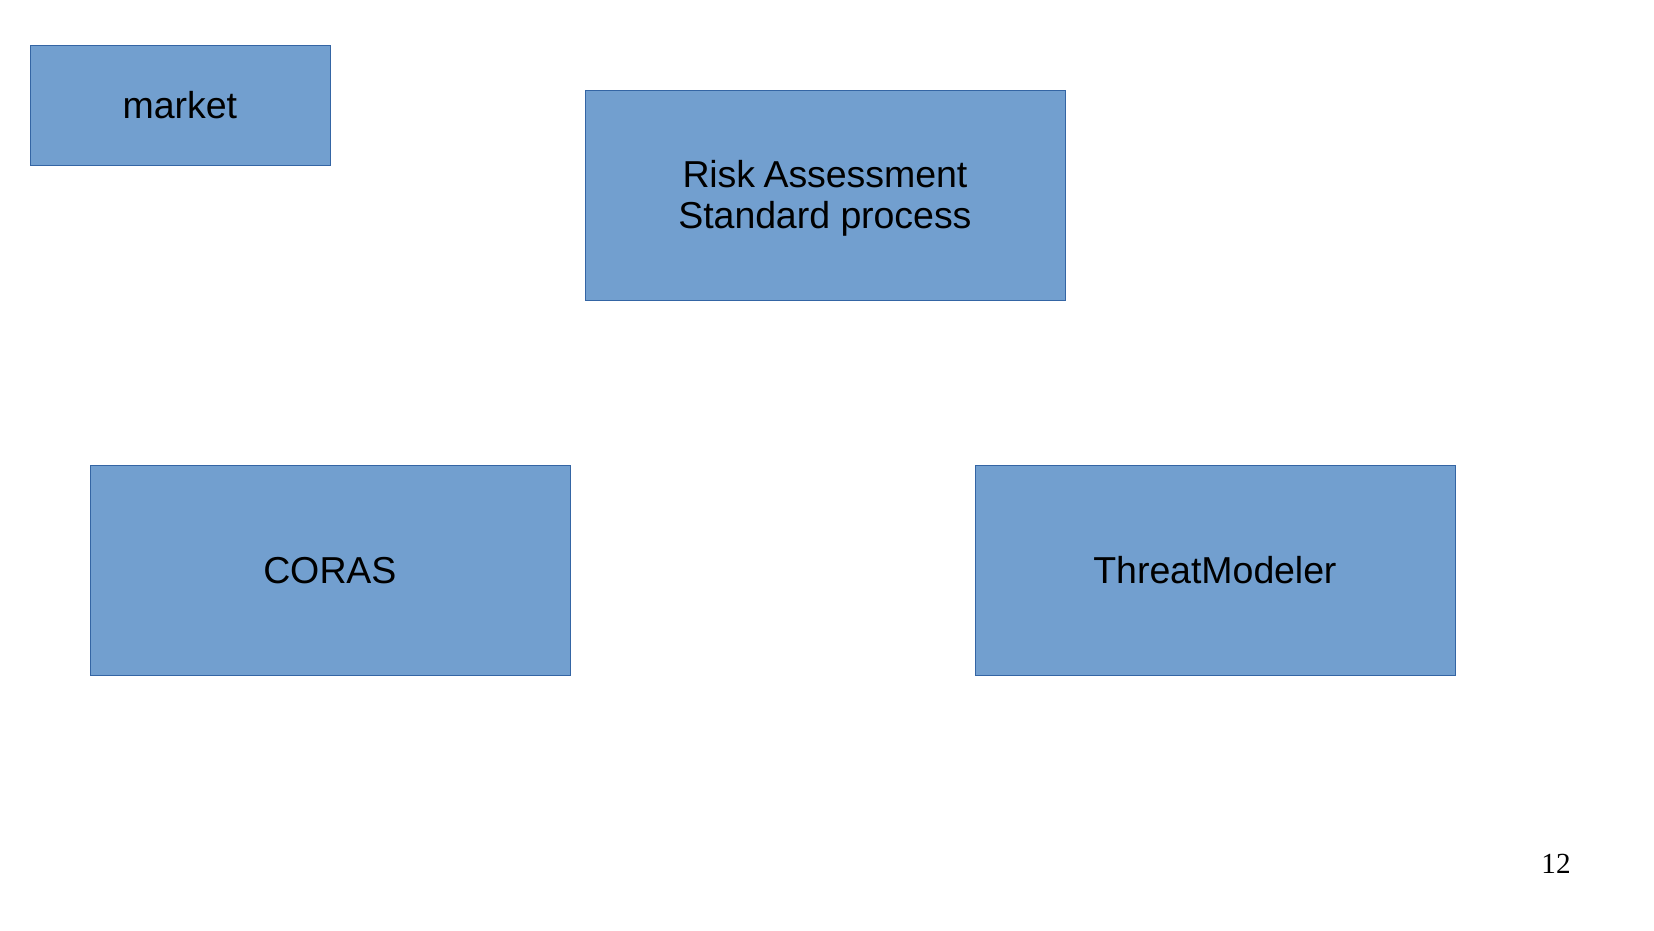

market
Risk Assessment
Standard process
CORAS
ThreatModeler
12